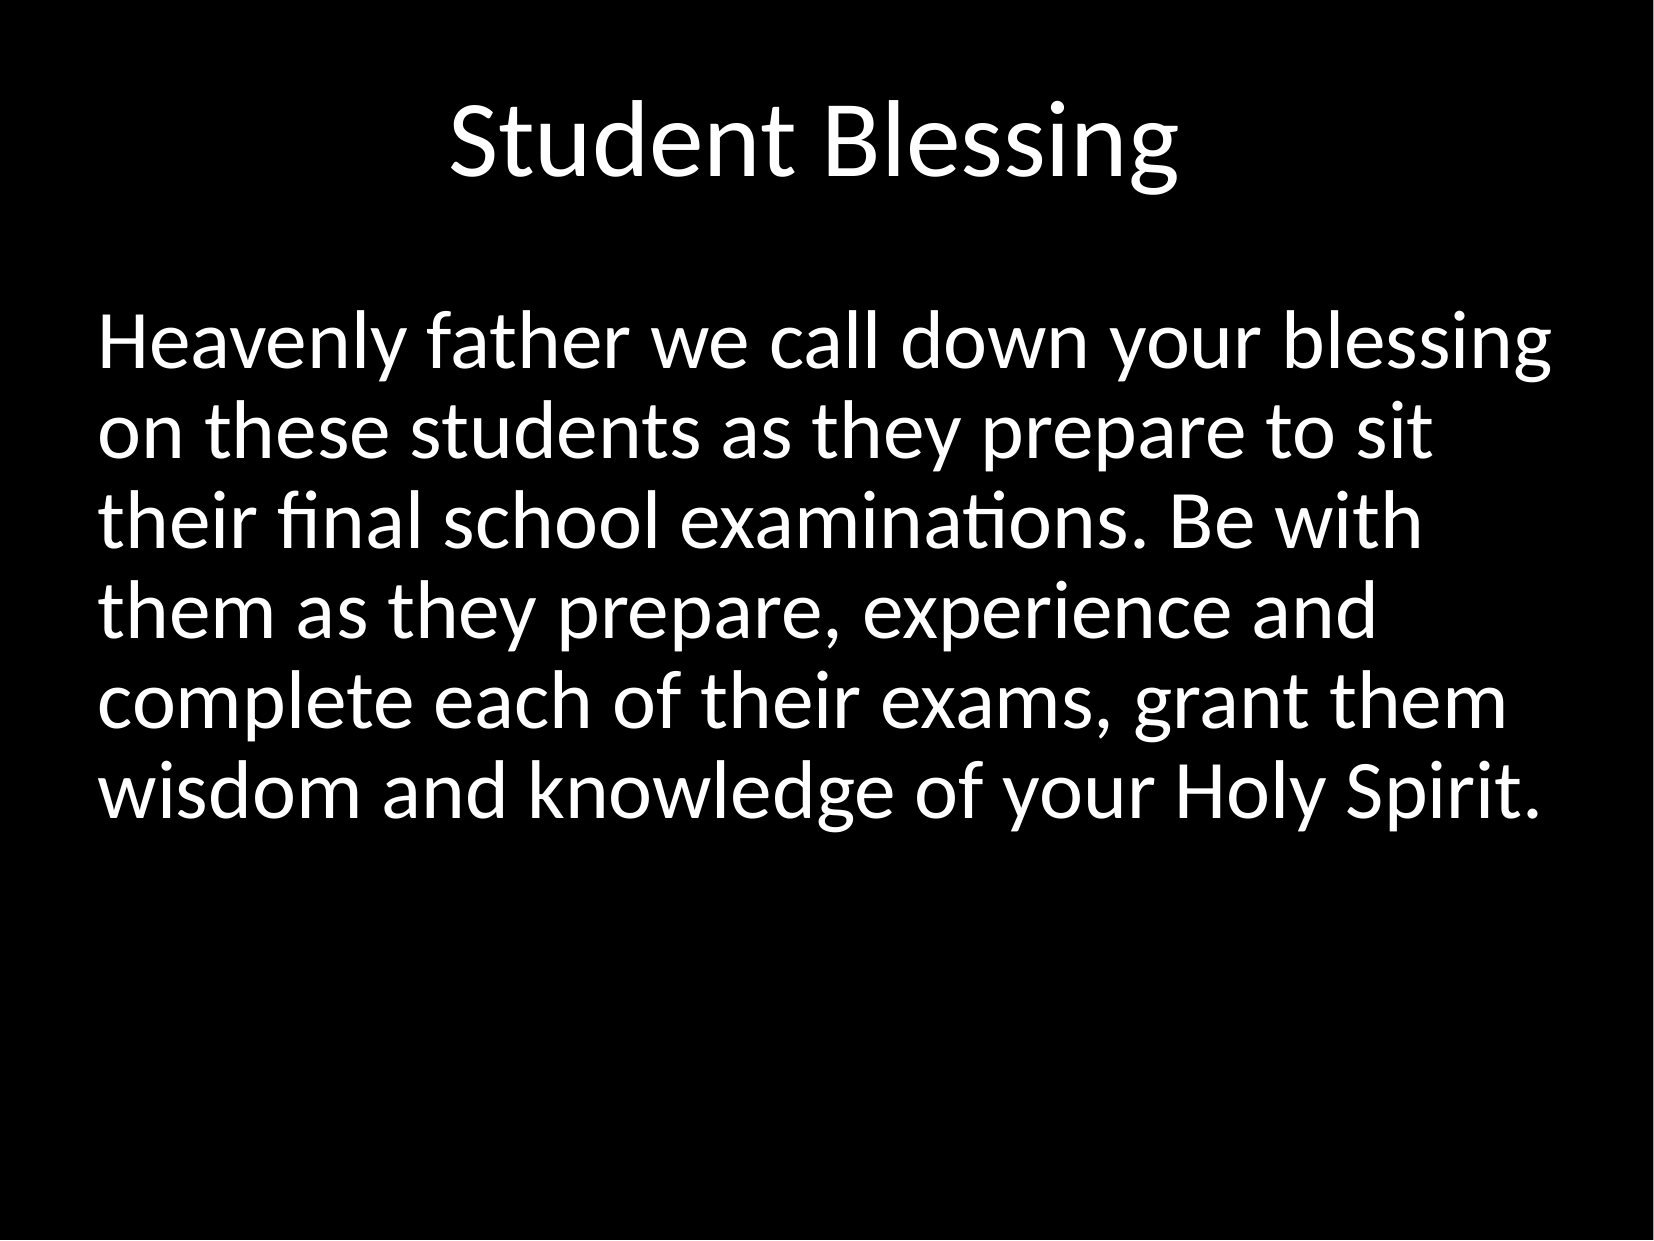

# Student Blessing
Heavenly father we call down your blessing on these students as they prepare to sit their final school examinations. Be with them as they prepare, experience and complete each of their exams, grant them wisdom and knowledge of your Holy Spirit.